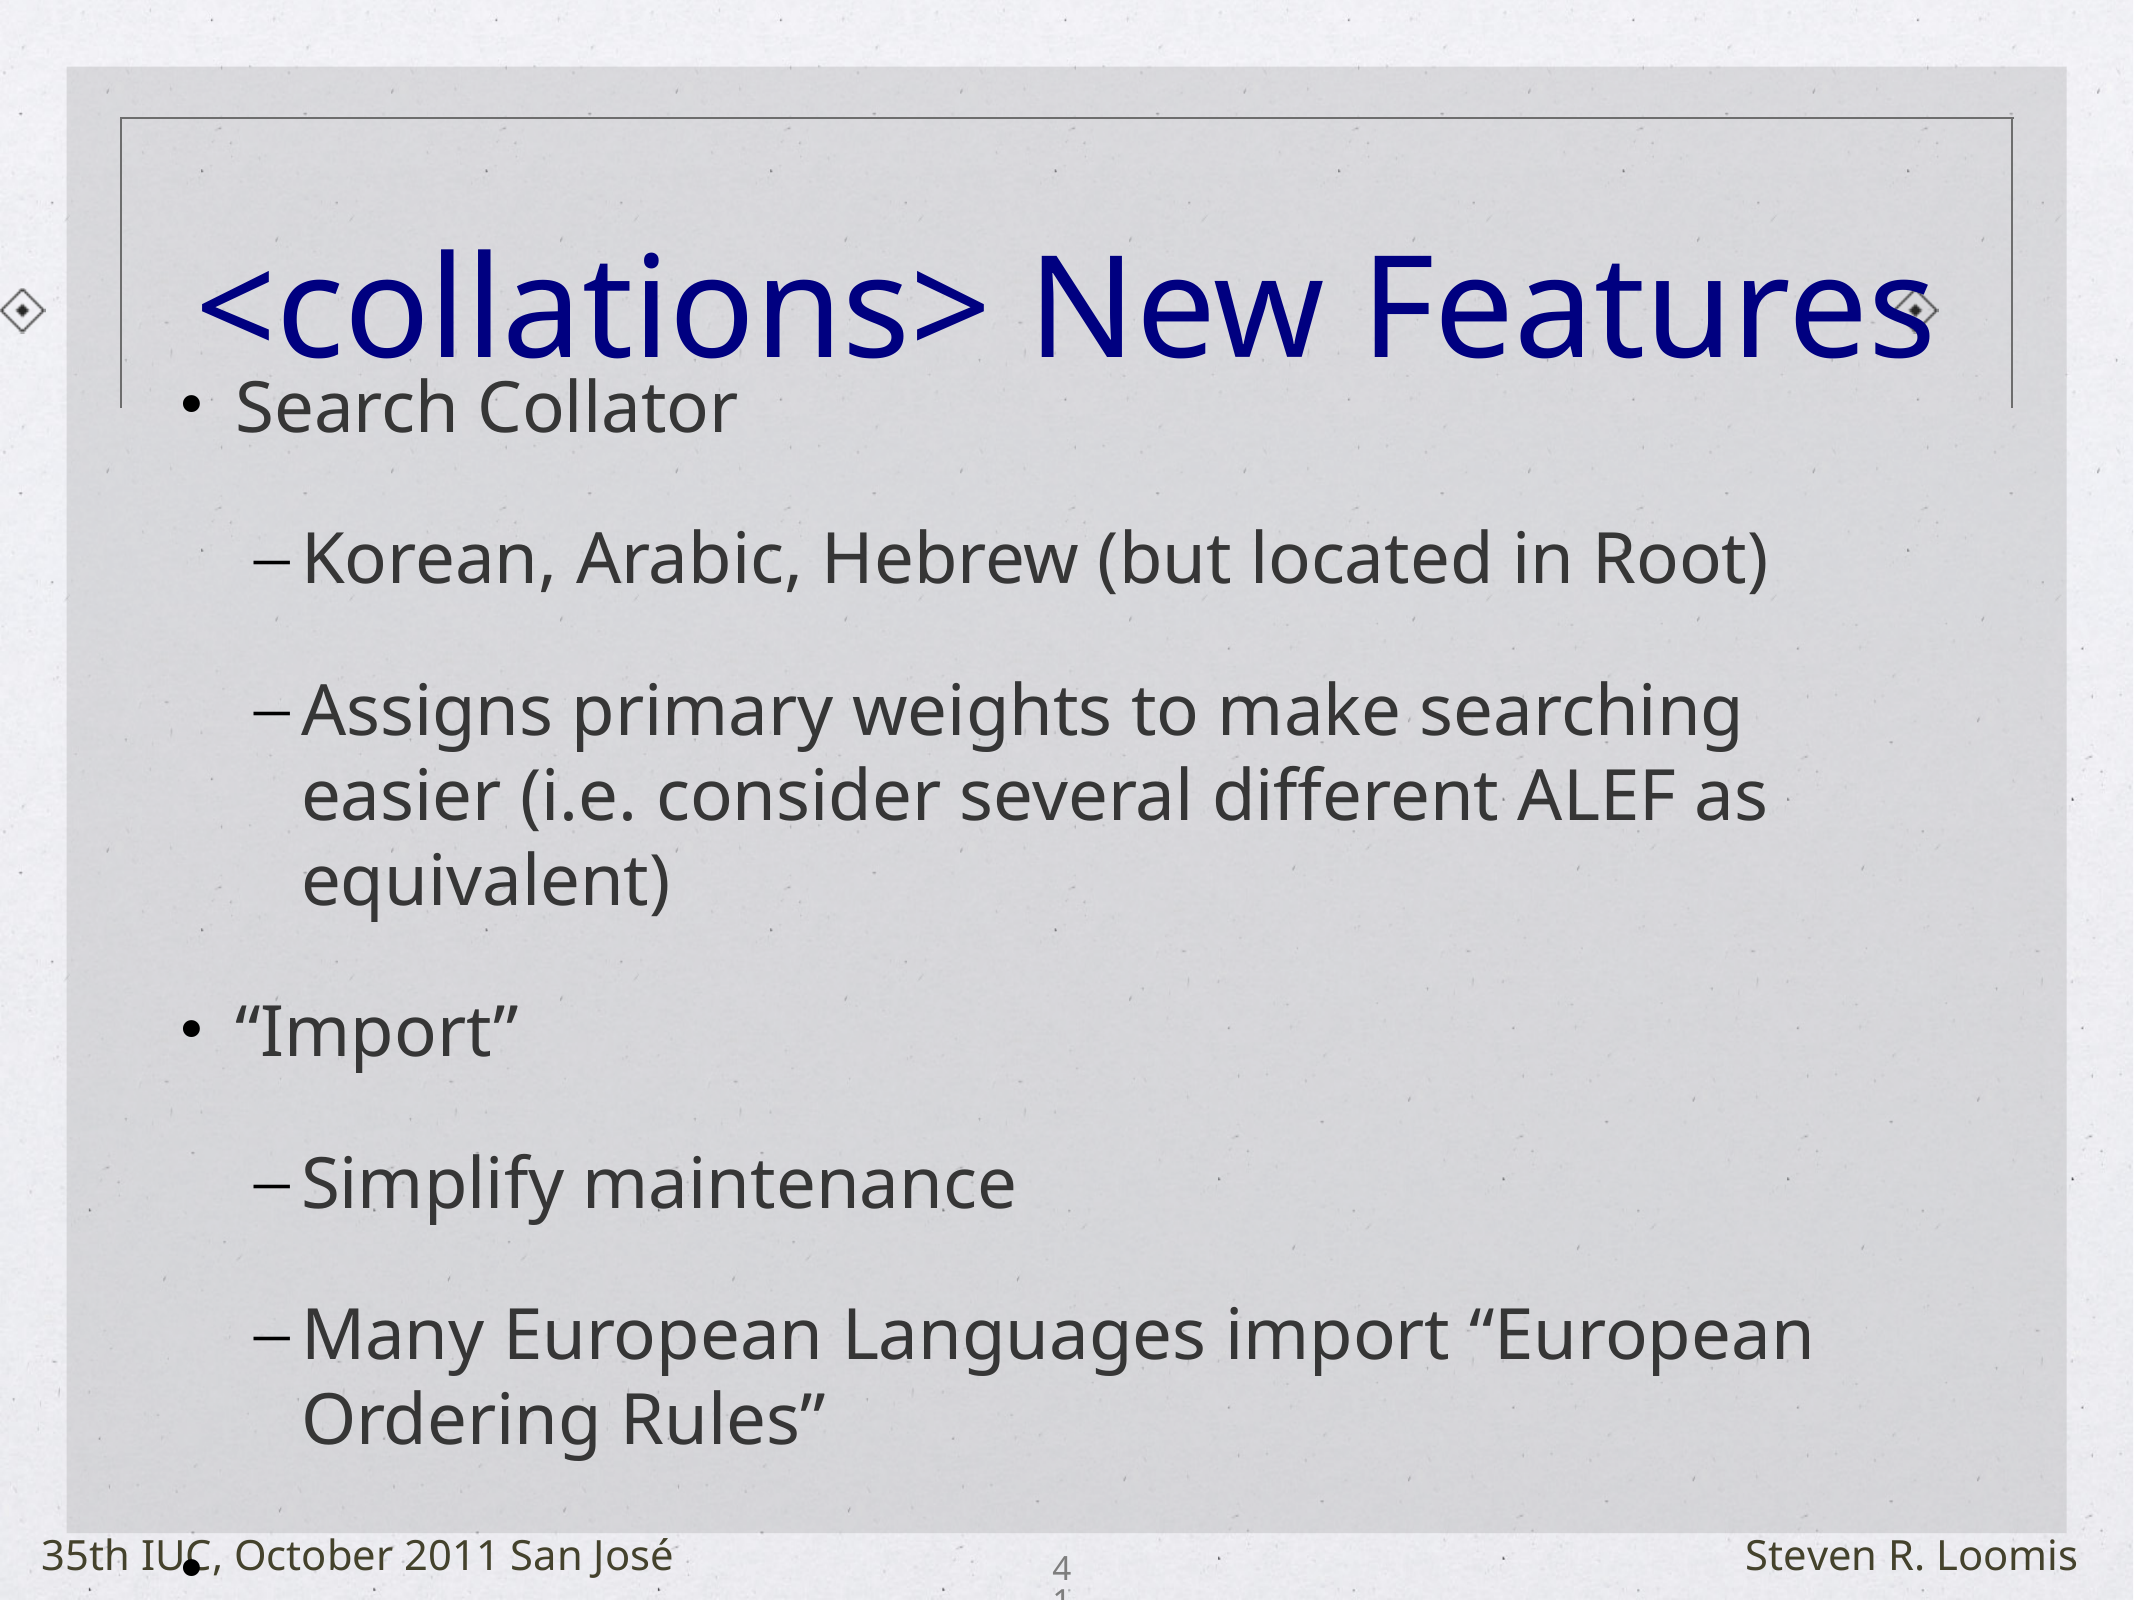

# <collations> New Features
Search Collator
Korean, Arabic, Hebrew (but located in Root)
Assigns primary weights to make searching easier (i.e. consider several different ALEF as equivalent)
“Import”
Simplify maintenance
Many European Languages import “European Ordering Rules”
41